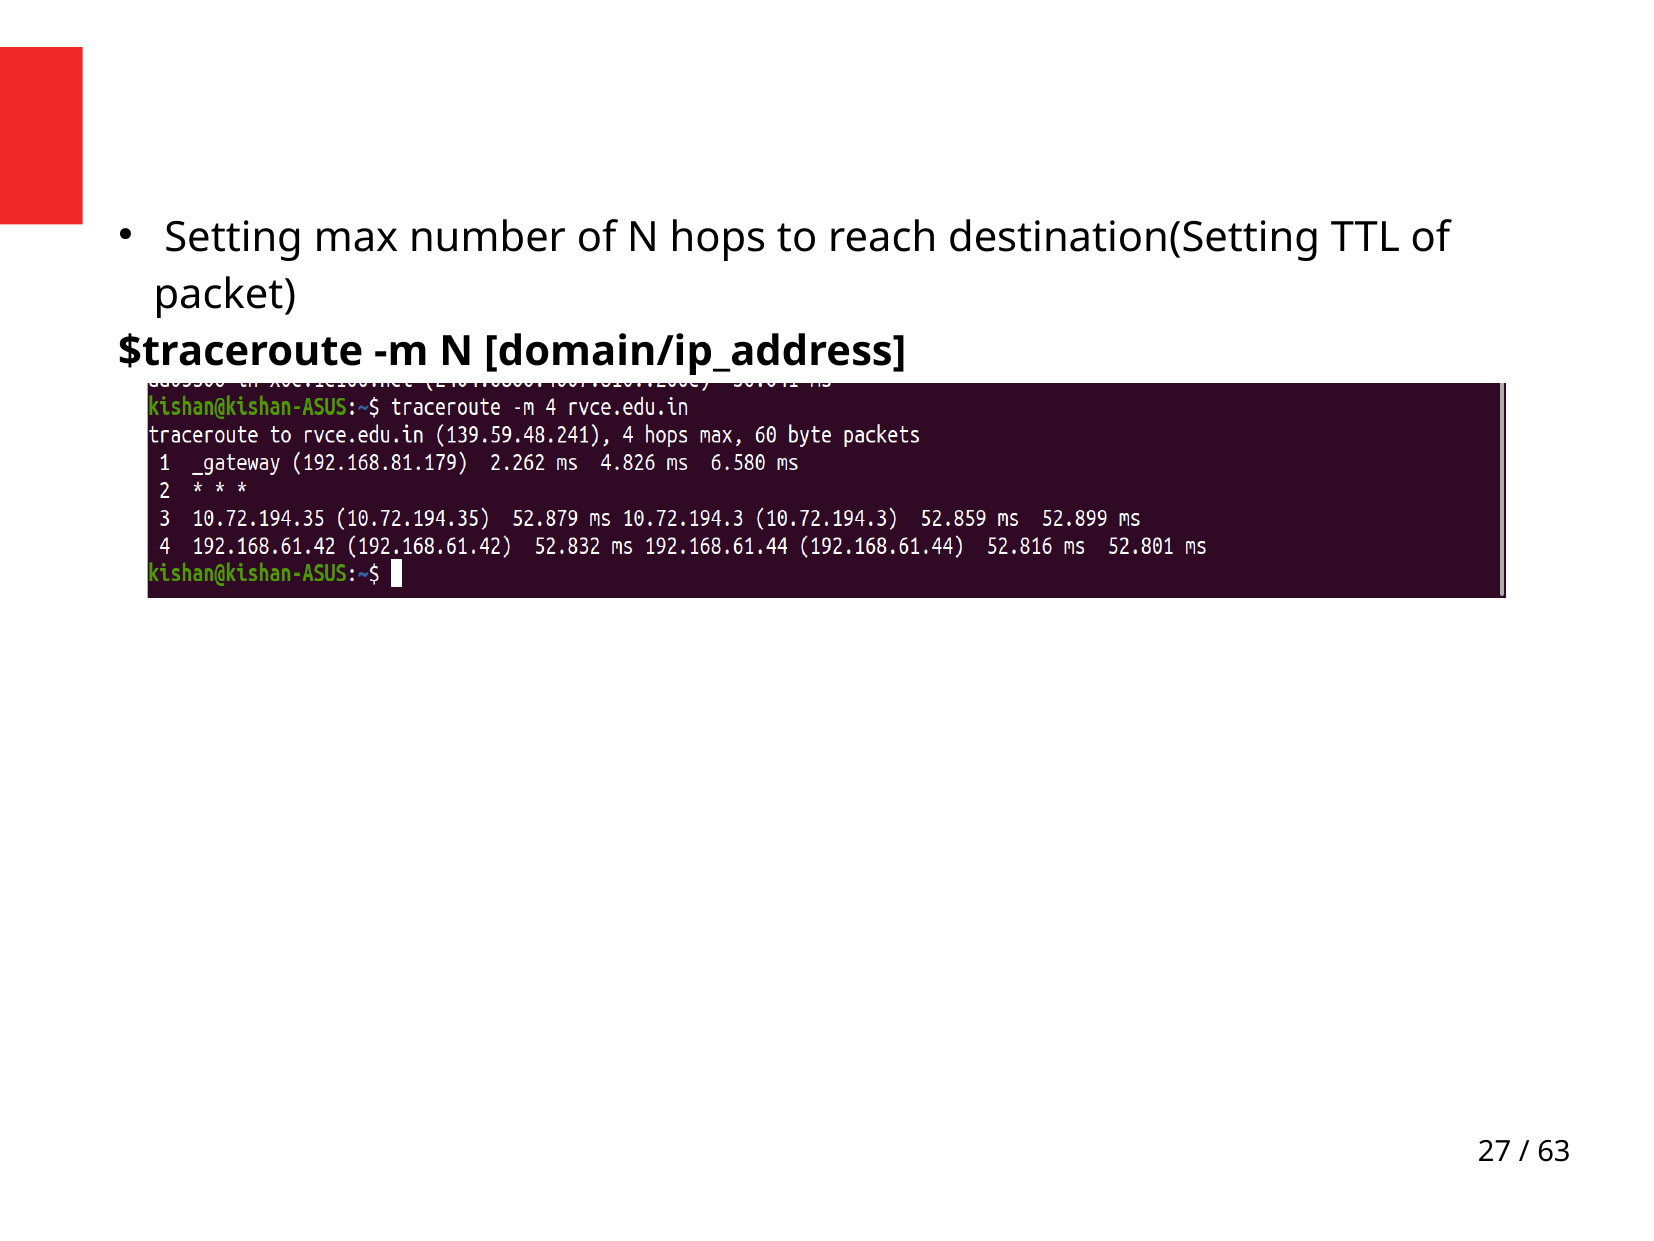

# Setting max number of N hops to reach destination(Setting TTL of packet)
$traceroute -m N [domain/ip_address]
27